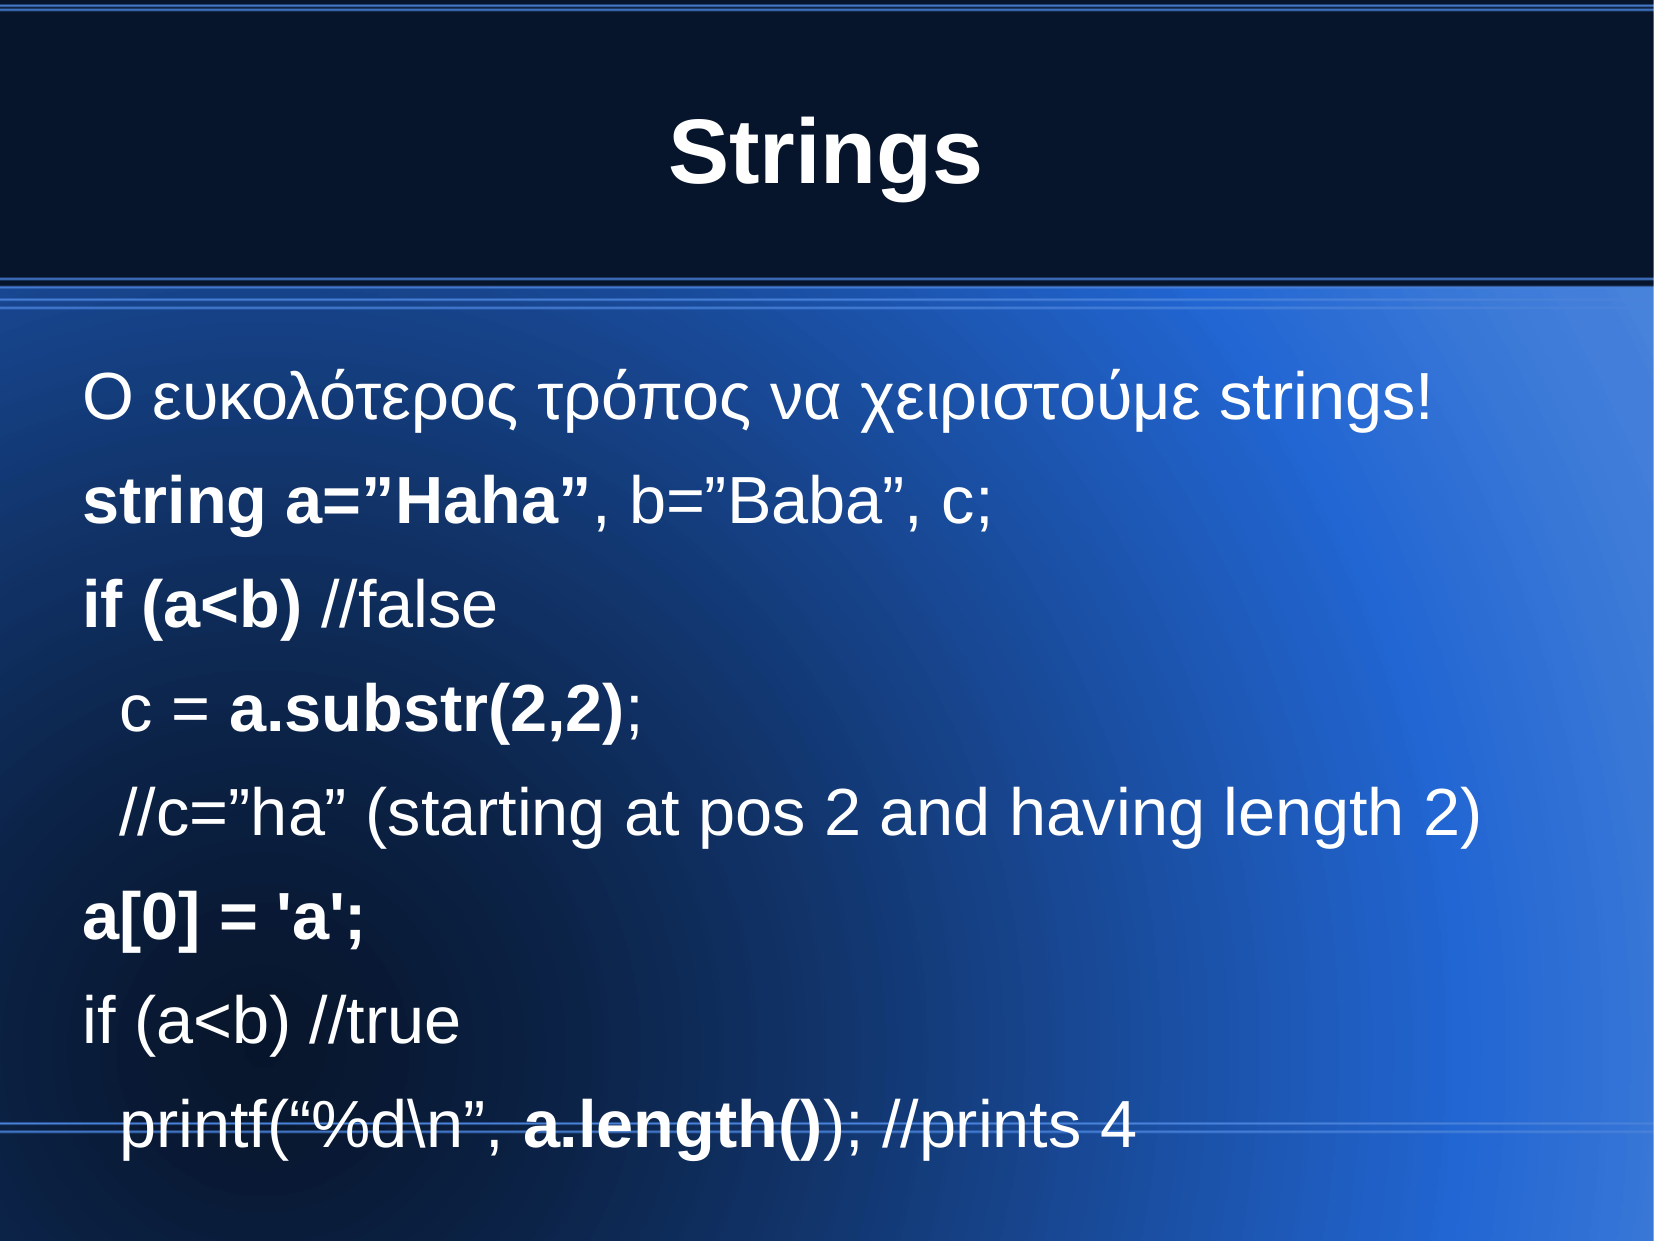

# Strings
Ο ευκολότερος τρόπος να χειριστούμε strings!
string a=”Haha”, b=”Baba”, c;
if (a<b) //false
 c = a.substr(2,2);
 //c=”ha” (starting at pos 2 and having length 2)
a[0] = 'a';
if (a<b) //true
 printf(“%d\n”, a.length()); //prints 4